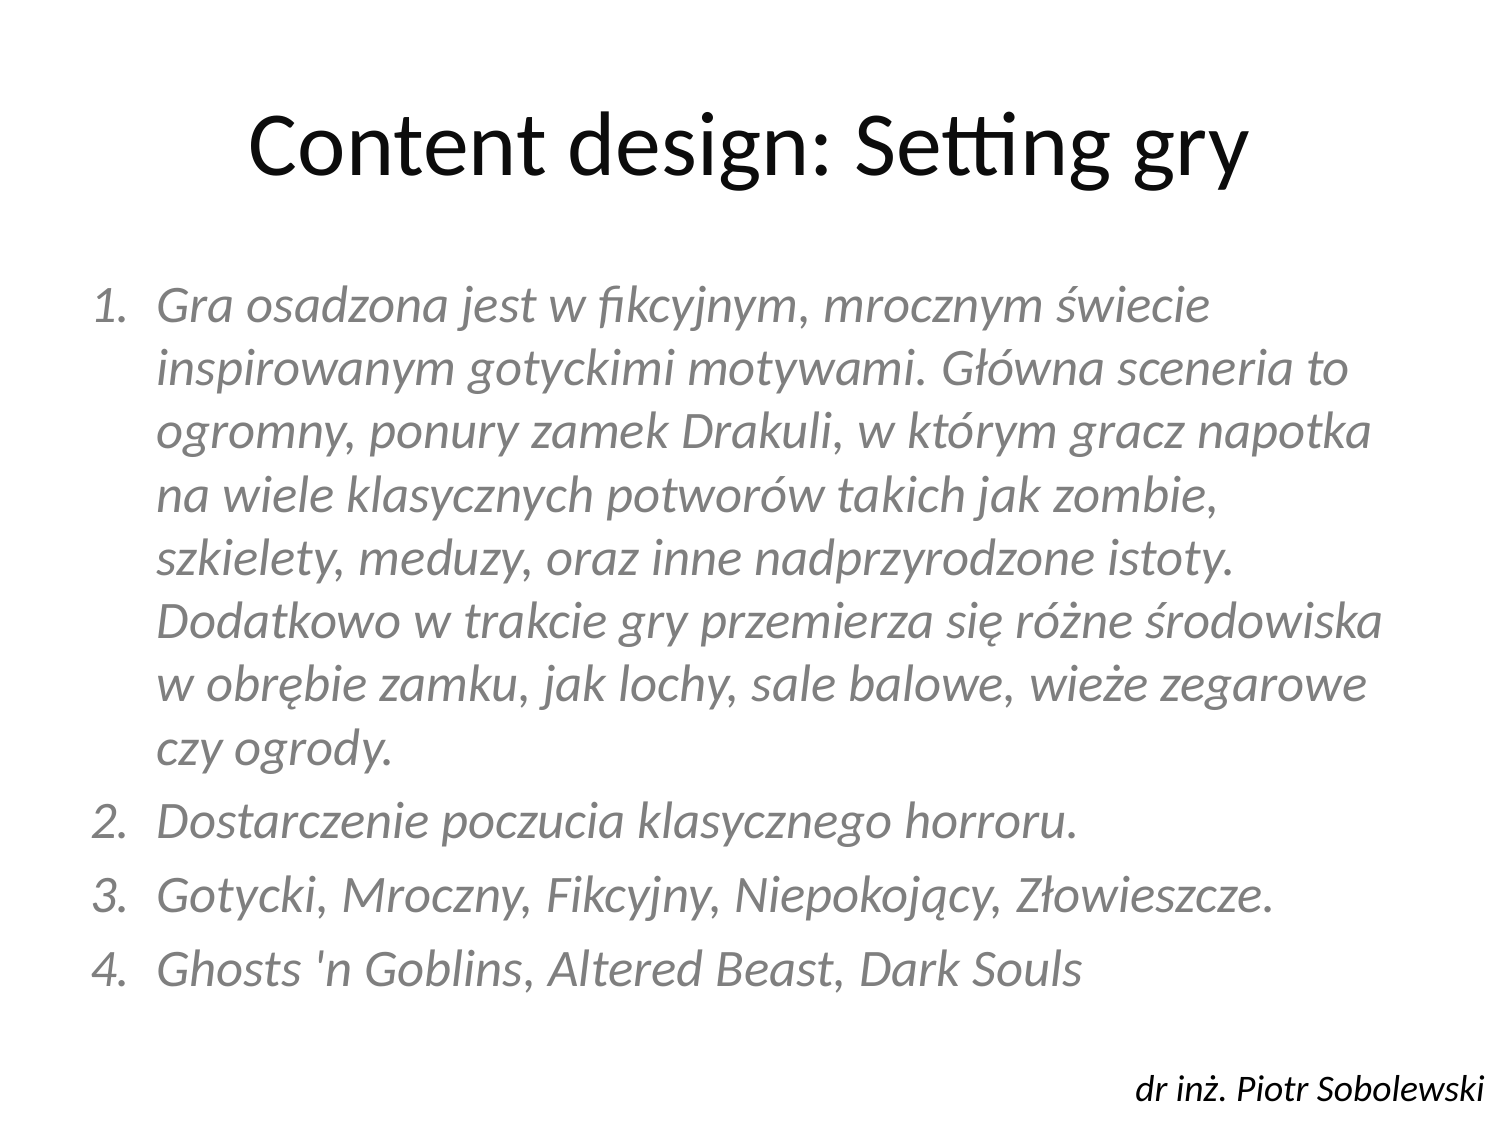

# Content design: Setting gry
Gra osadzona jest w fikcyjnym, mrocznym świecie inspirowanym gotyckimi motywami. Główna sceneria to ogromny, ponury zamek Drakuli, w którym gracz napotka na wiele klasycznych potworów takich jak zombie, szkielety, meduzy, oraz inne nadprzyrodzone istoty. Dodatkowo w trakcie gry przemierza się różne środowiska w obrębie zamku, jak lochy, sale balowe, wieże zegarowe czy ogrody.
Dostarczenie poczucia klasycznego horroru.
Gotycki, Mroczny, Fikcyjny, Niepokojący, Złowieszcze.
Ghosts 'n Goblins, Altered Beast, Dark Souls
dr inż. Piotr Sobolewski